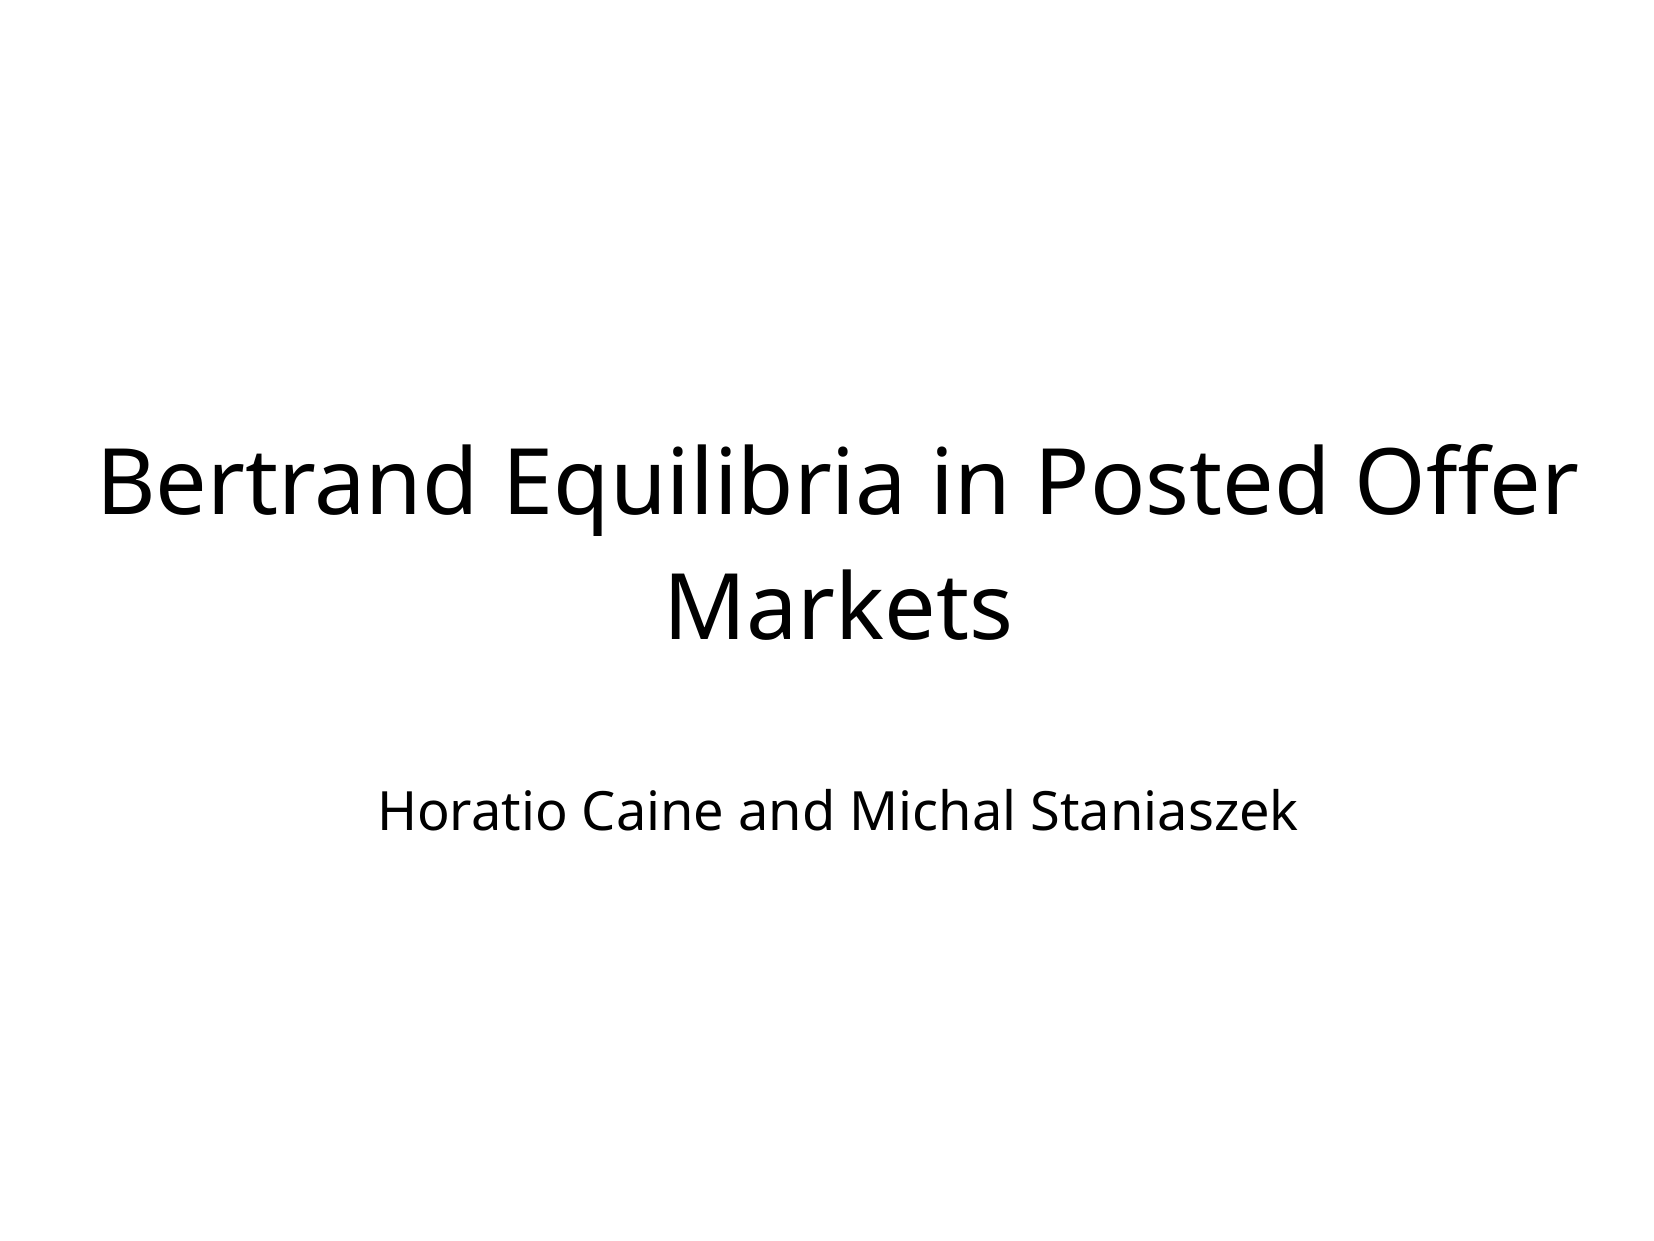

# Bertrand Equilibria in Posted Offer Markets
Horatio Caine and Michal Staniaszek